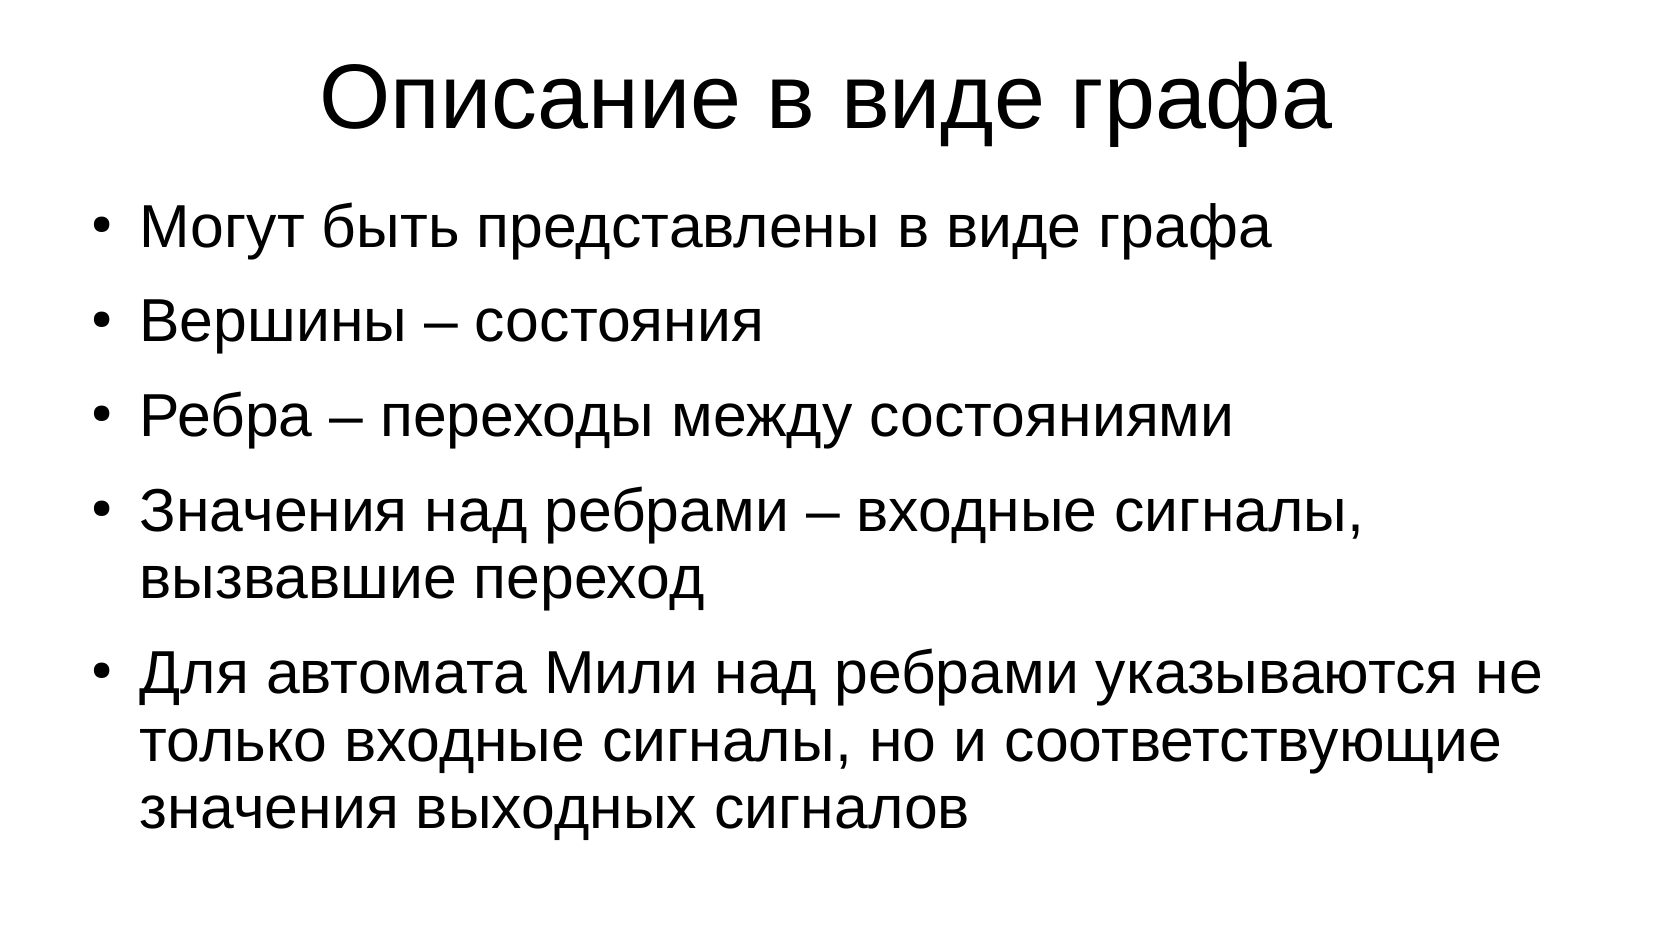

# Описание в виде графа
Могут быть представлены в виде графа
Вершины – состояния
Ребра – переходы между состояниями
Значения над ребрами – входные сигналы, вызвавшие переход
Для автомата Мили над ребрами указываются не только входные сигналы, но и соответствующие значения выходных сигналов